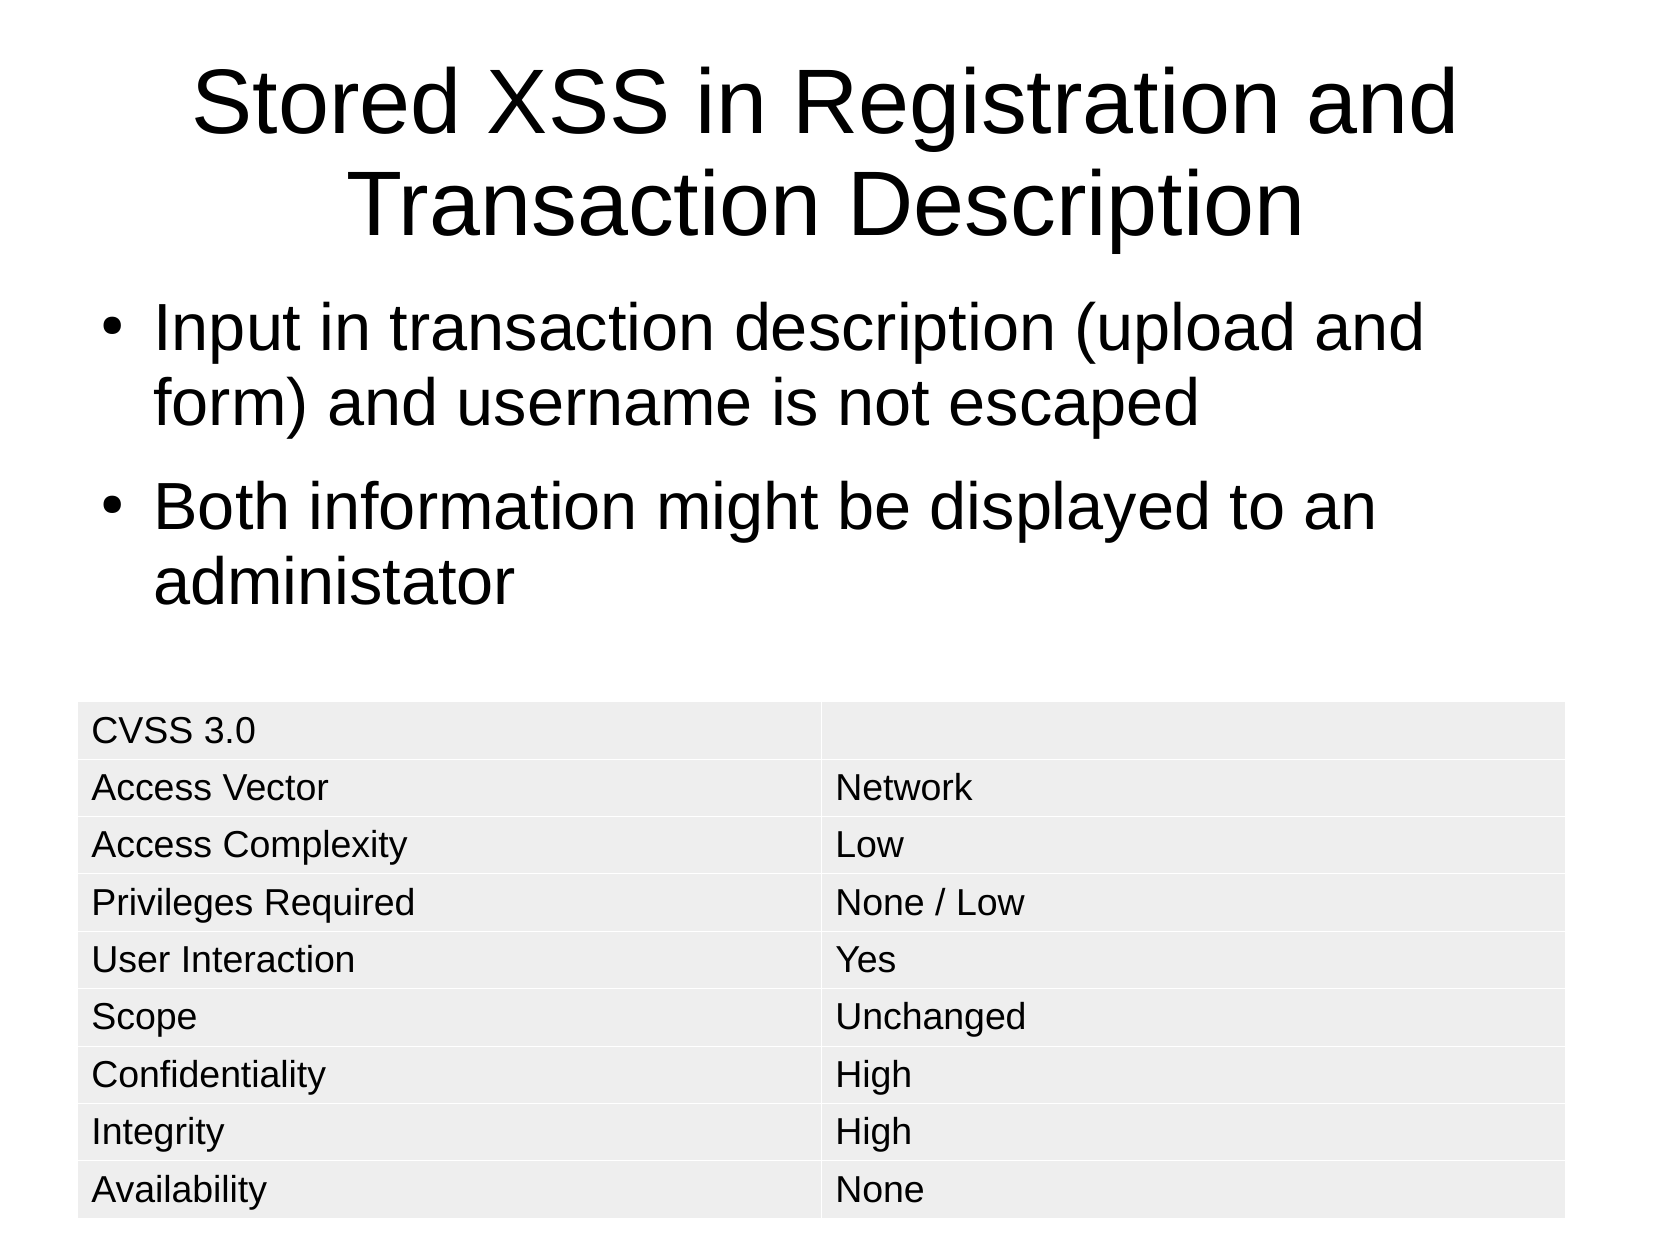

# Stored XSS in Registration and Transaction Description
Input in transaction description (upload and form) and username is not escaped
Both information might be displayed to an administator
| CVSS 3.0 | |
| --- | --- |
| Access Vector | Network |
| Access Complexity | Low |
| Privileges Required | None / Low |
| User Interaction | Yes |
| Scope | Unchanged |
| Confidentiality | High |
| Integrity | High |
| Availability | None |